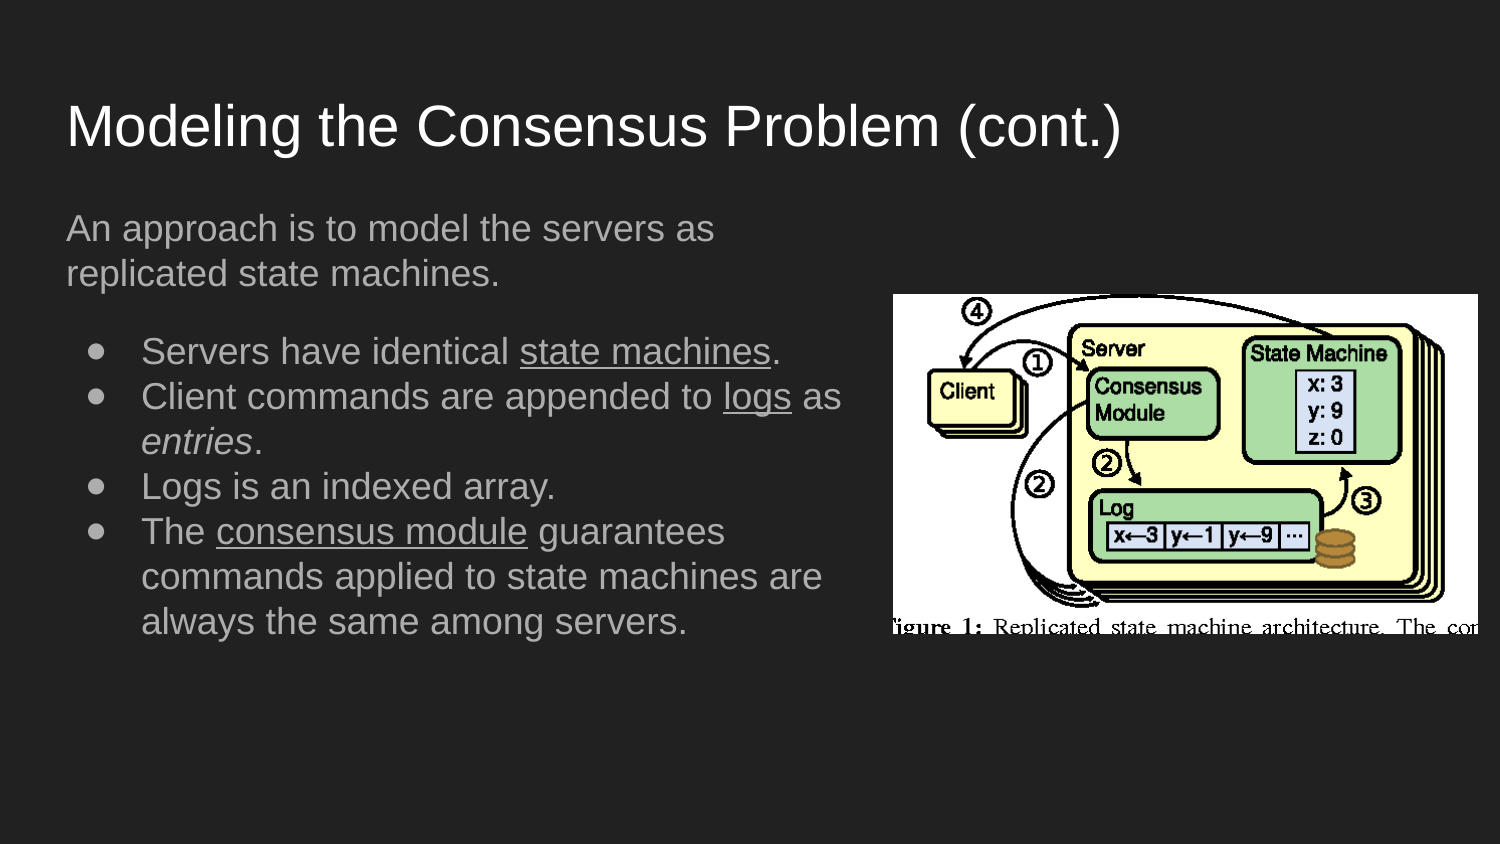

# Modeling the Consensus Problem (cont.)
An approach is to model the servers as replicated state machines.
Servers have identical state machines.
Client commands are appended to logs as entries.
Logs is an indexed array.
The consensus module guarantees commands applied to state machines are always the same among servers.